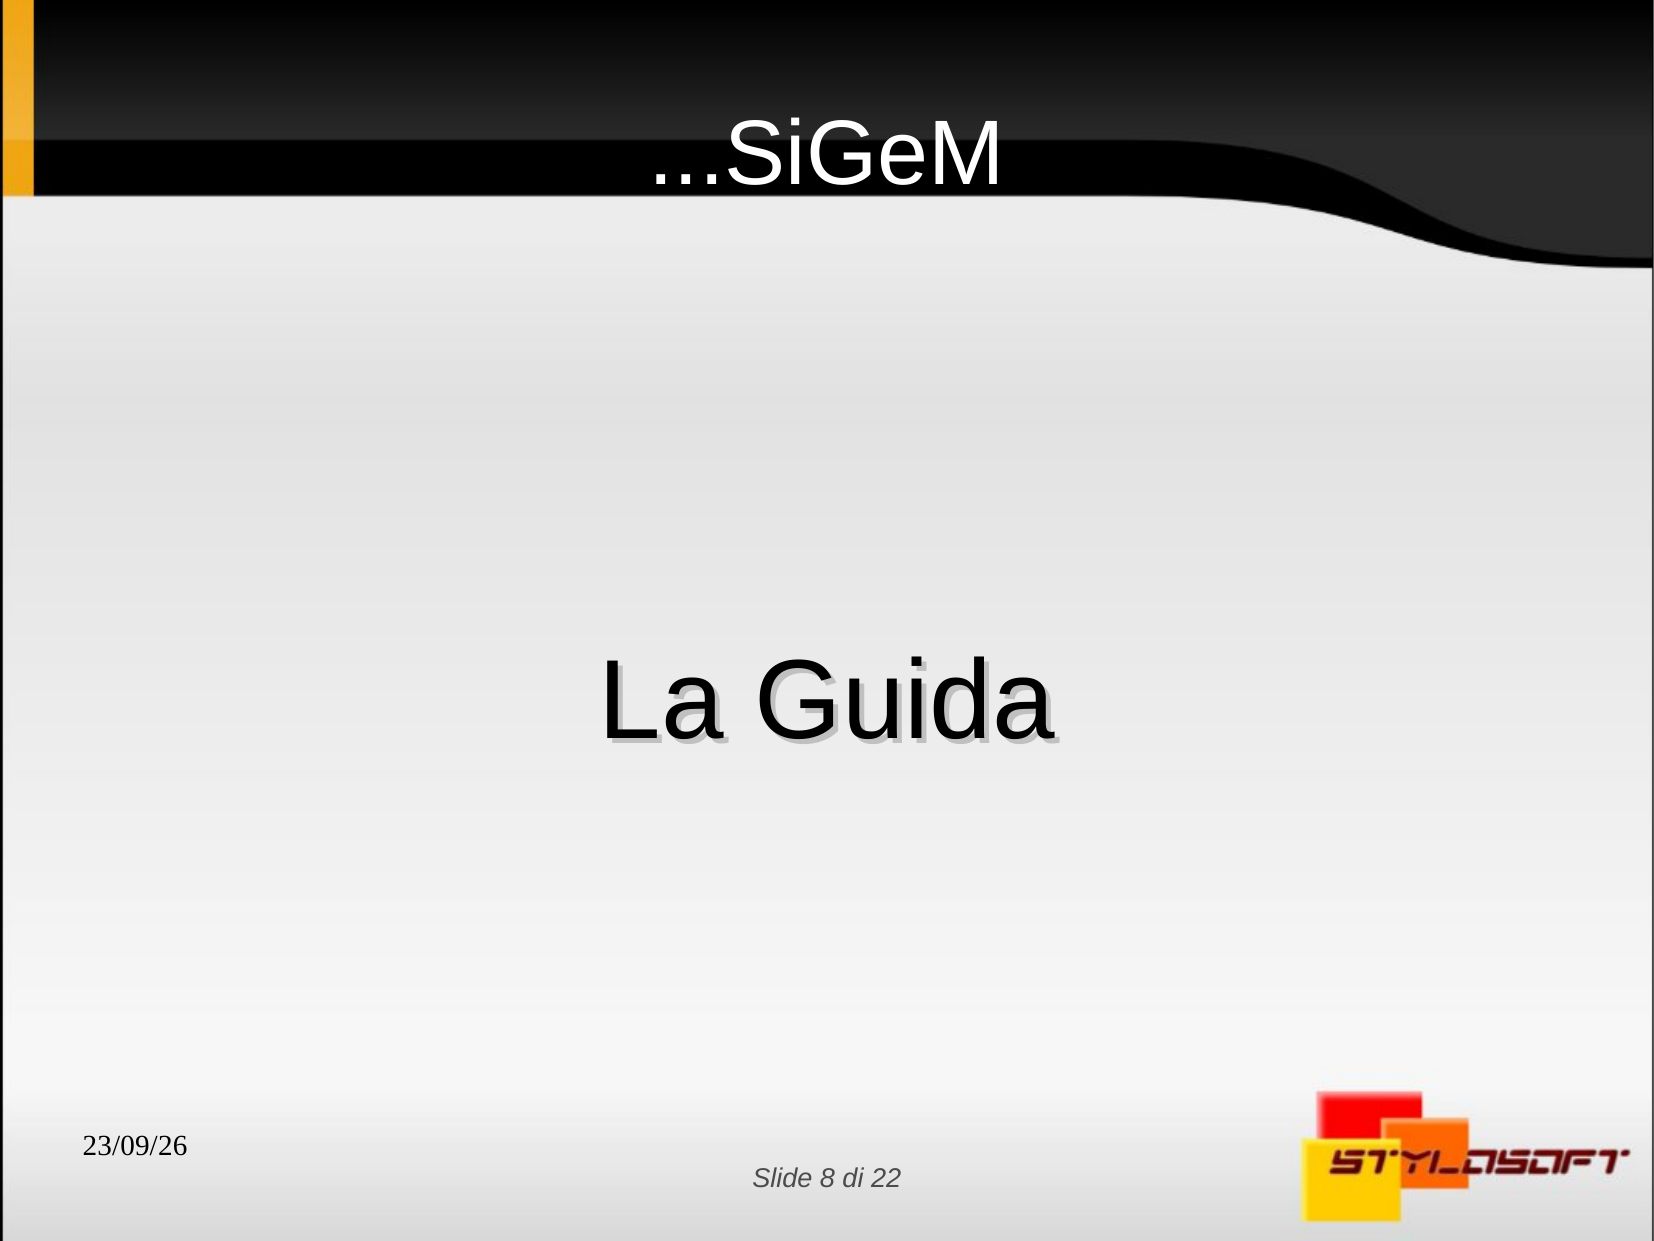

# ...SiGeM
La Guida
Slide di 22